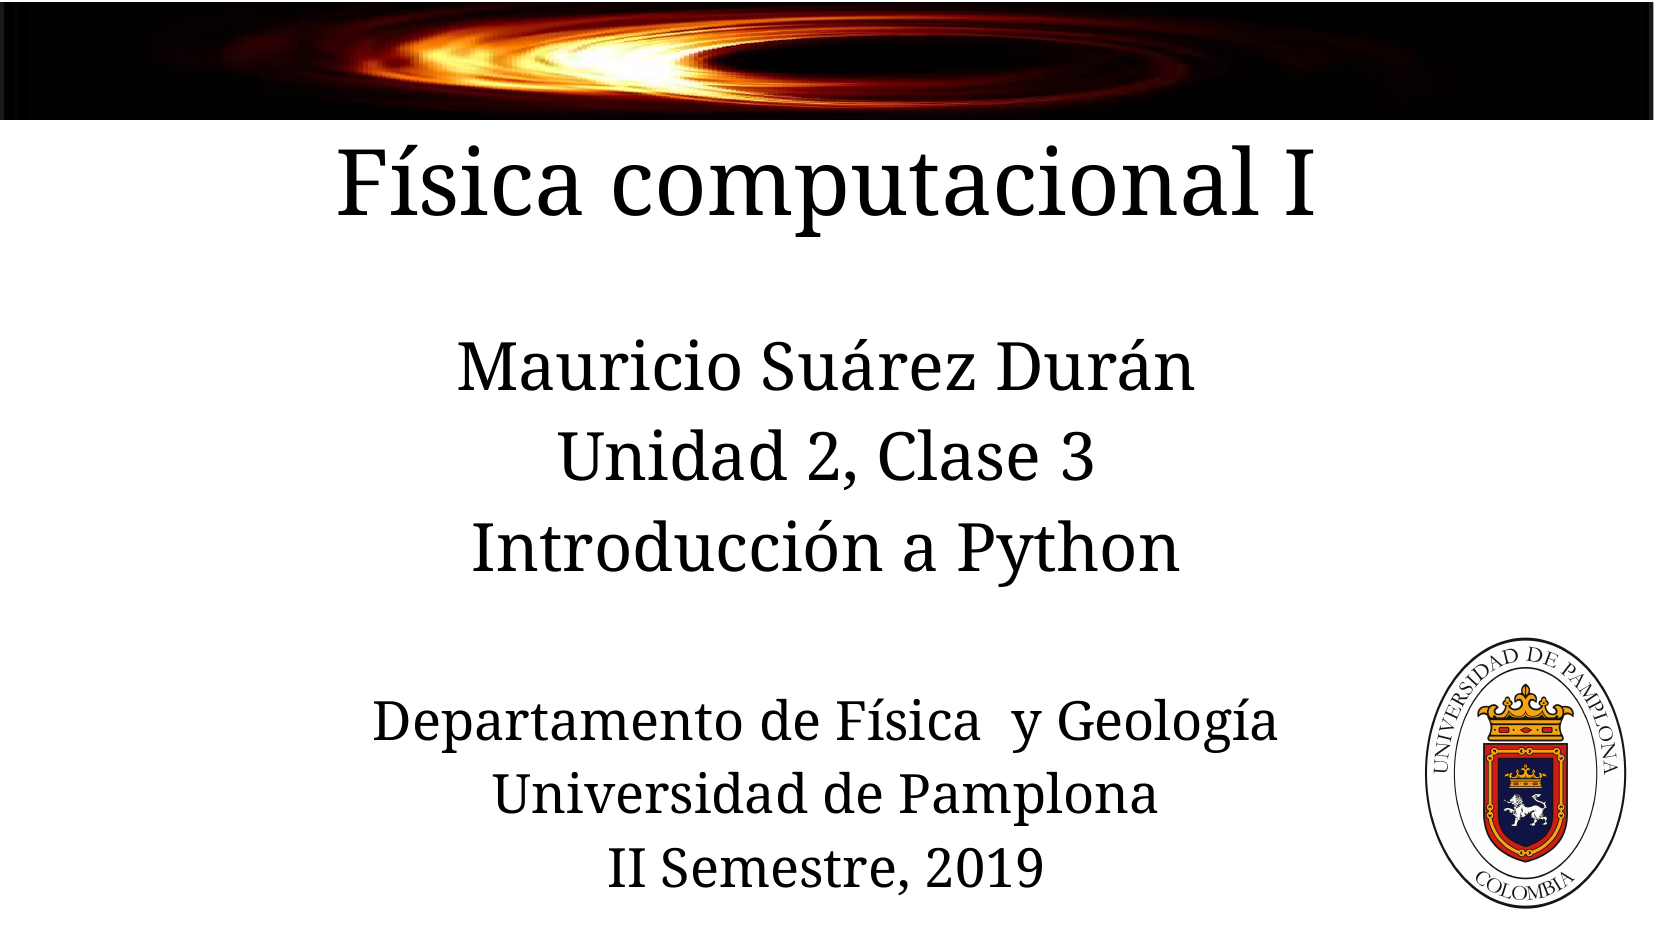

# Física computacional I
Mauricio Suárez Durán
Unidad 2, Clase 3
Introducción a Python
Departamento de Física y Geología
Universidad de Pamplona
II Semestre, 2019
1